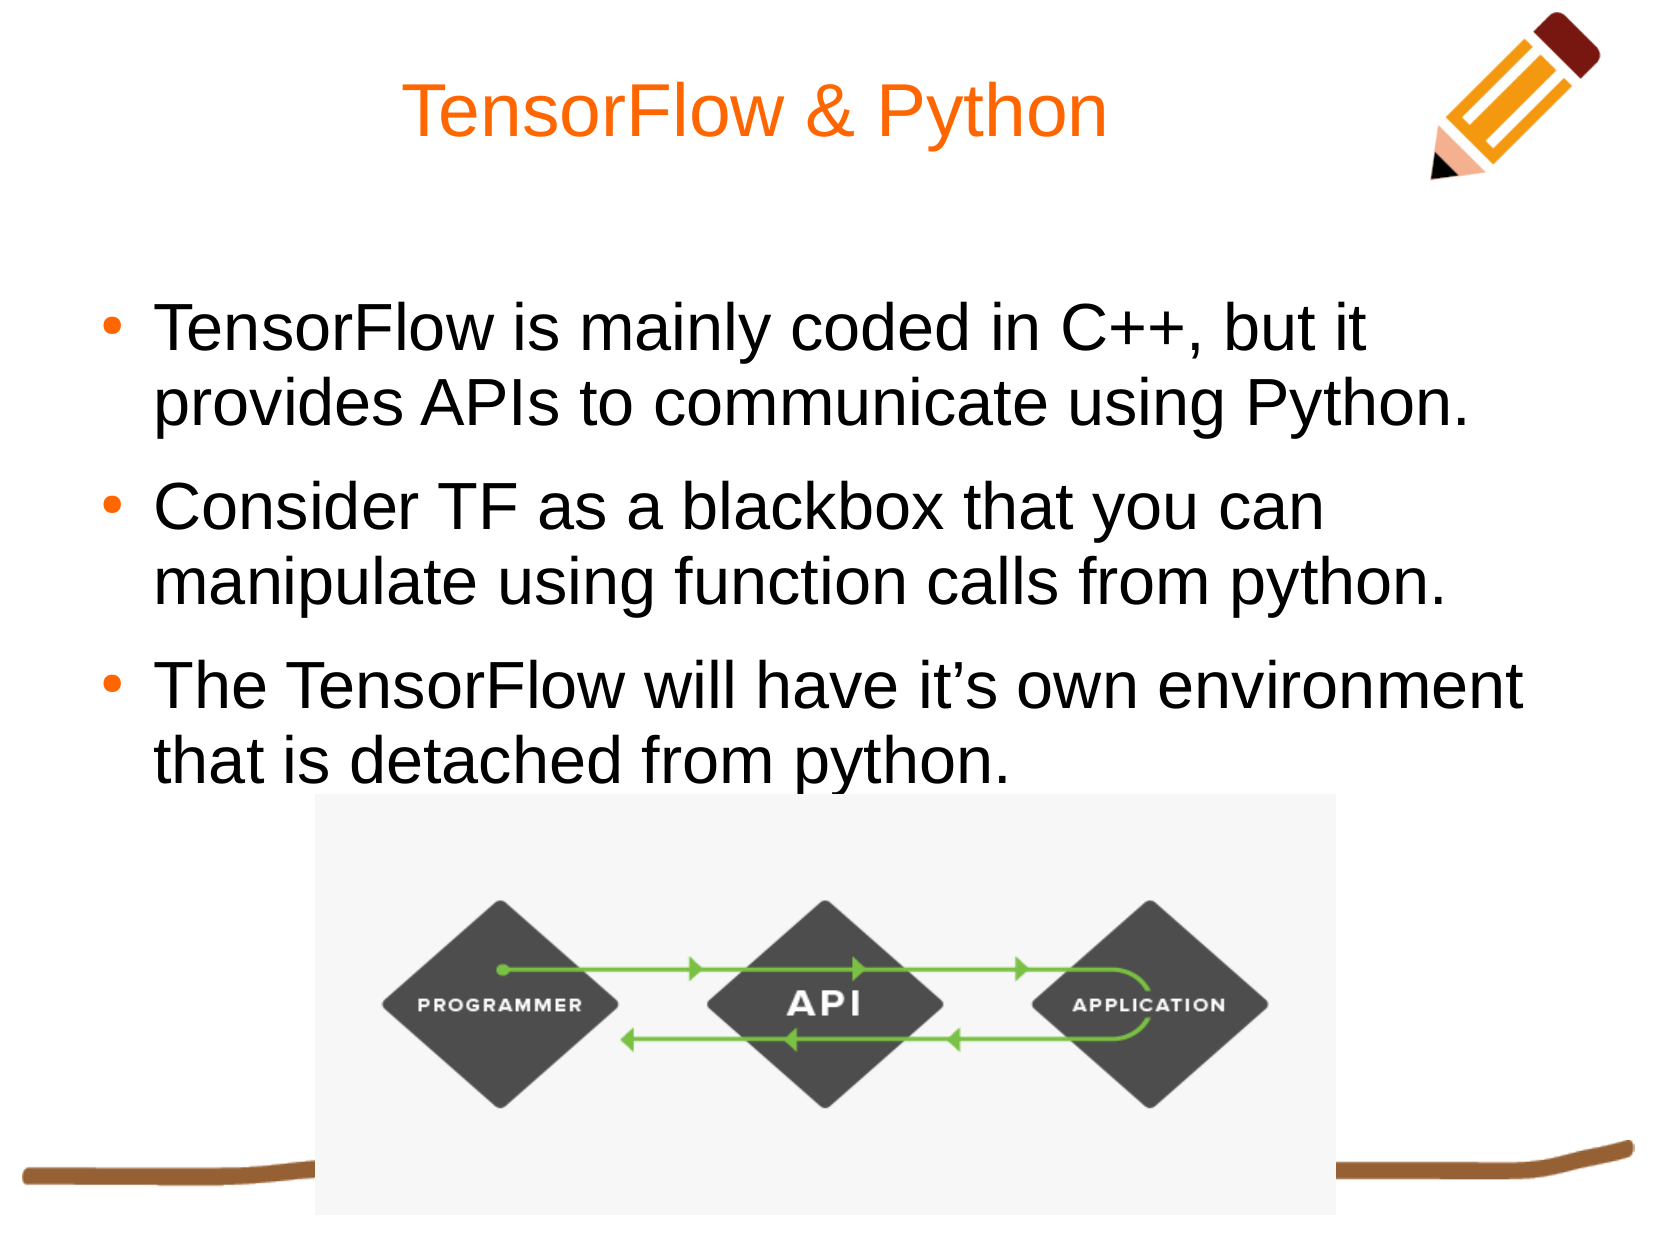

# TensorFlow & Python
TensorFlow is mainly coded in C++, but it provides APIs to communicate using Python.
Consider TF as a blackbox that you can manipulate using function calls from python.
The TensorFlow will have it’s own environment that is detached from python.